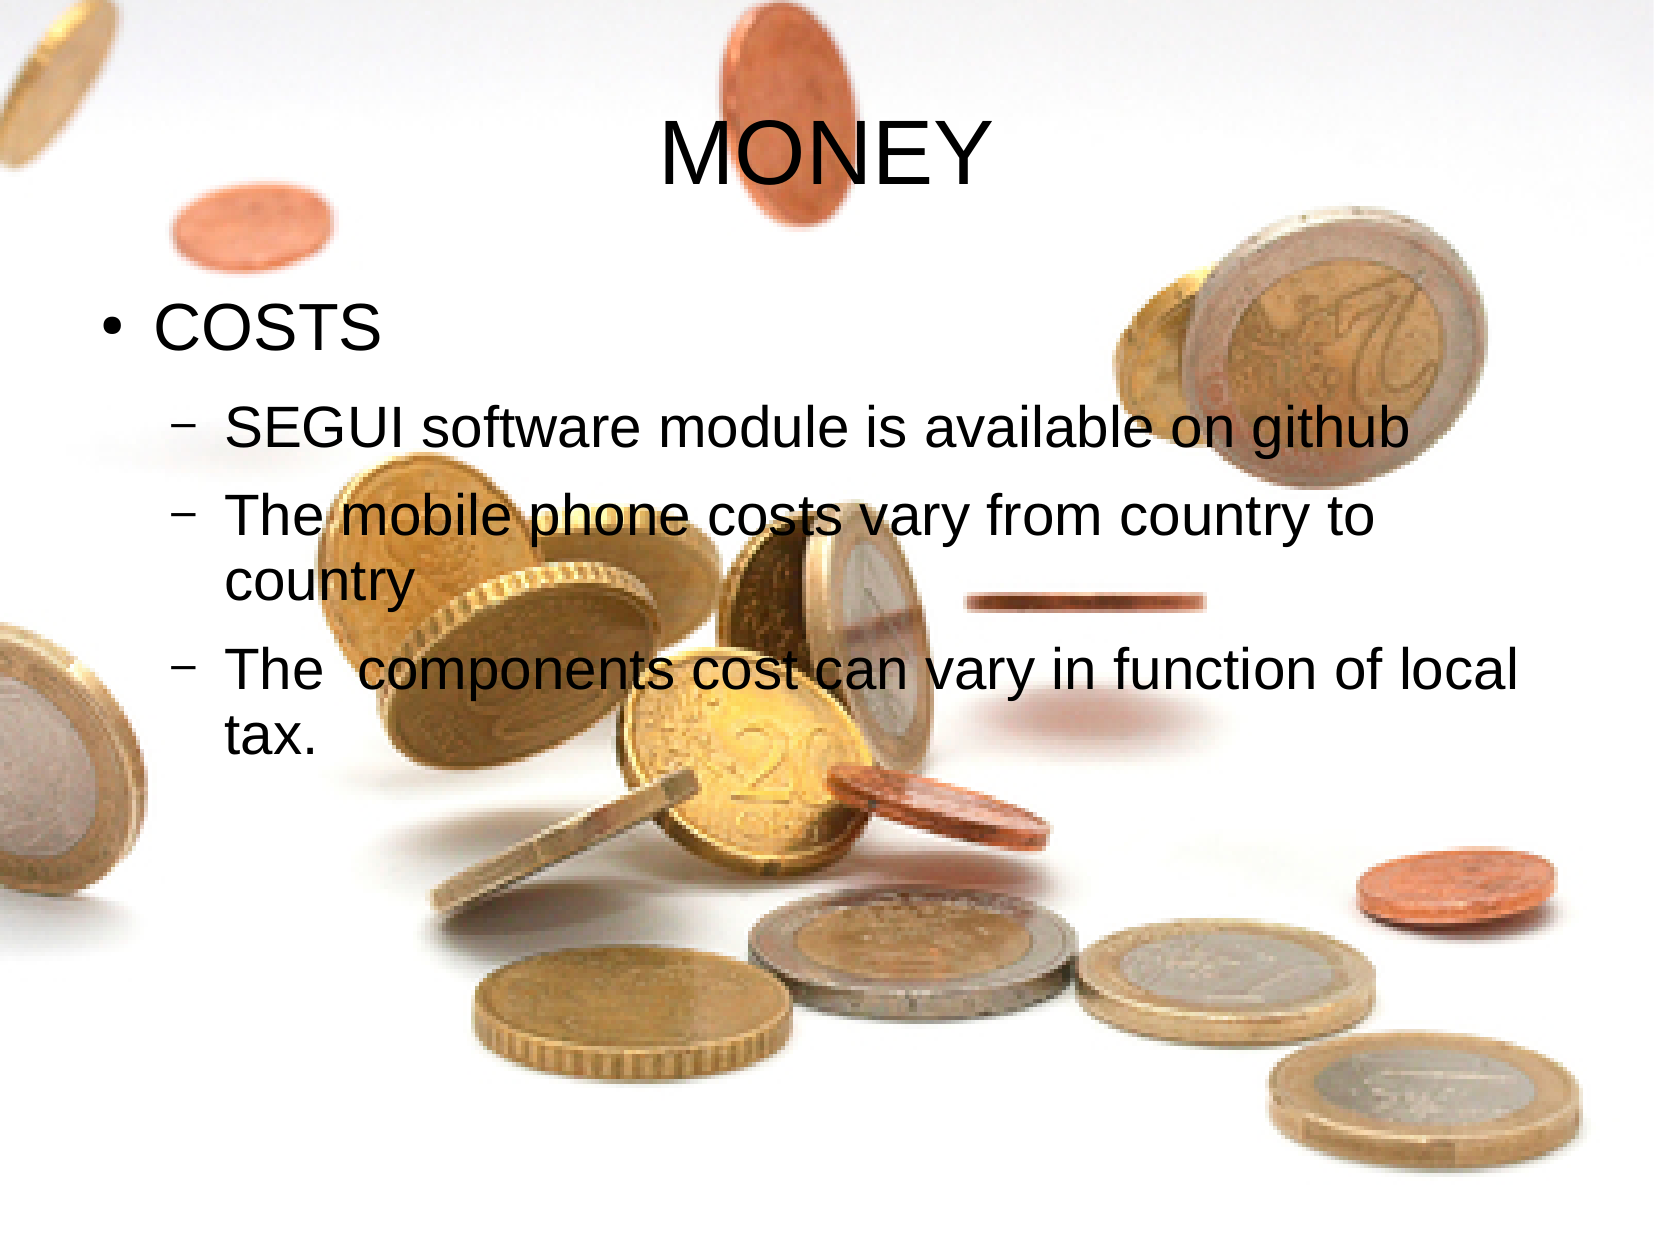

# MONEY
COSTS
SEGUI software module is available on github
The mobile phone costs vary from country to country
The components cost can vary in function of local tax.